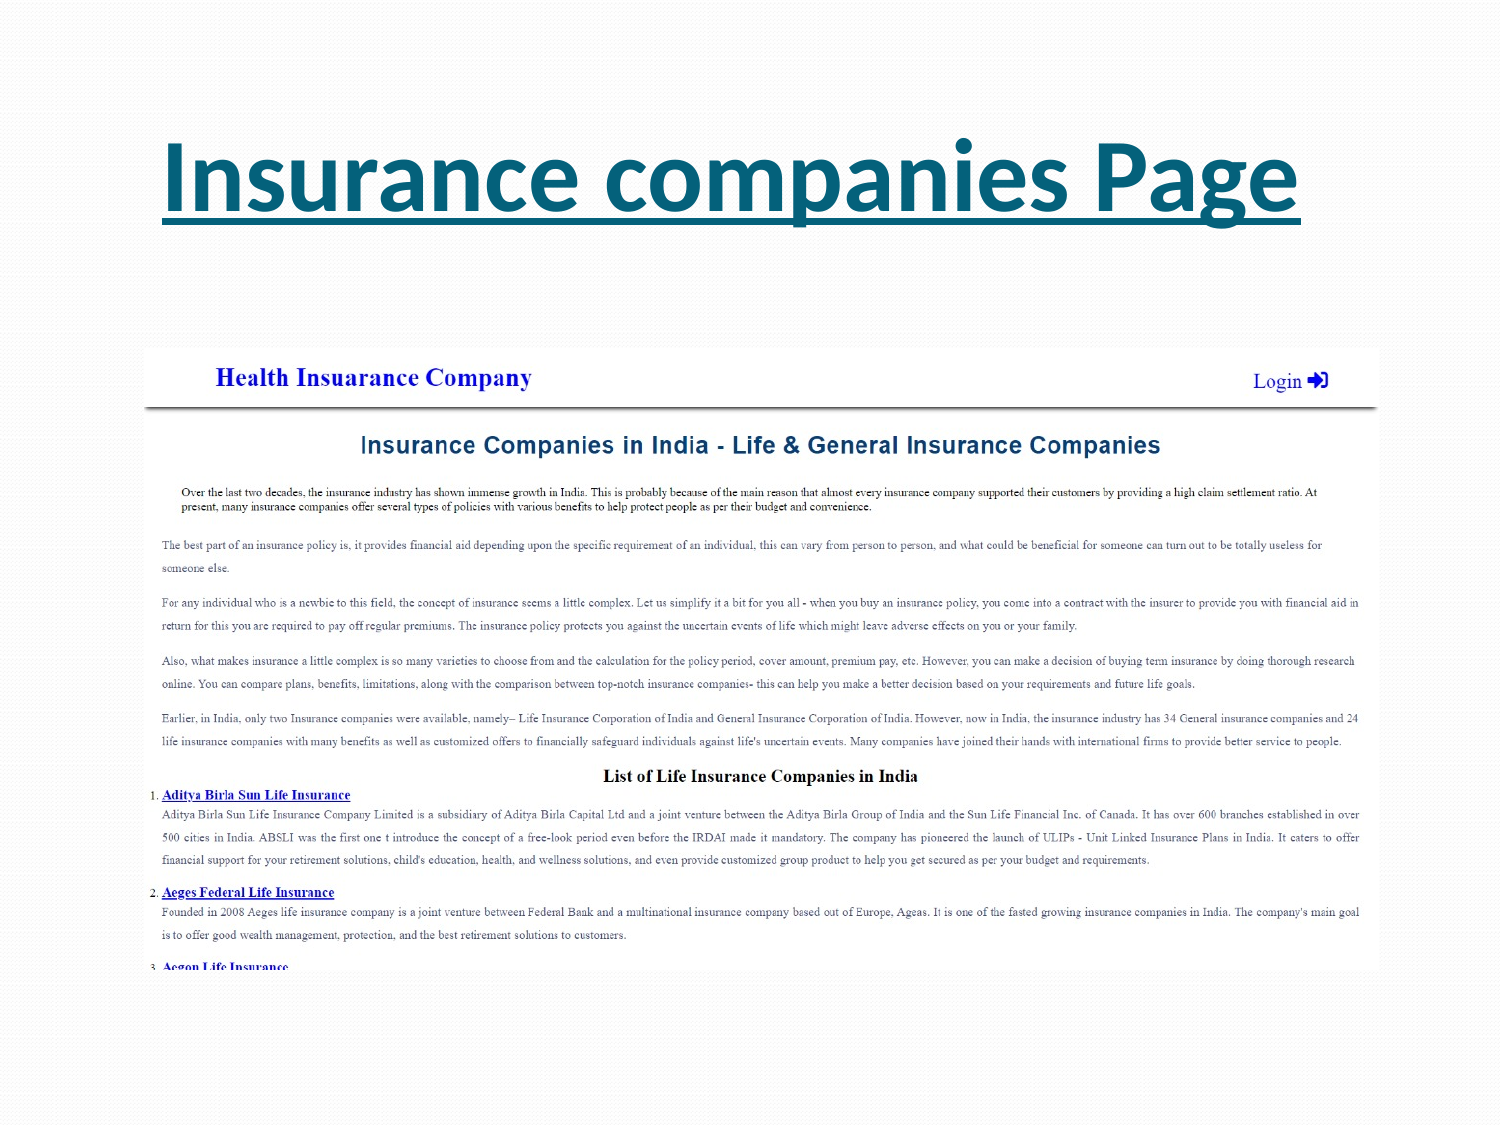

Insurance companies Page
Click to add text